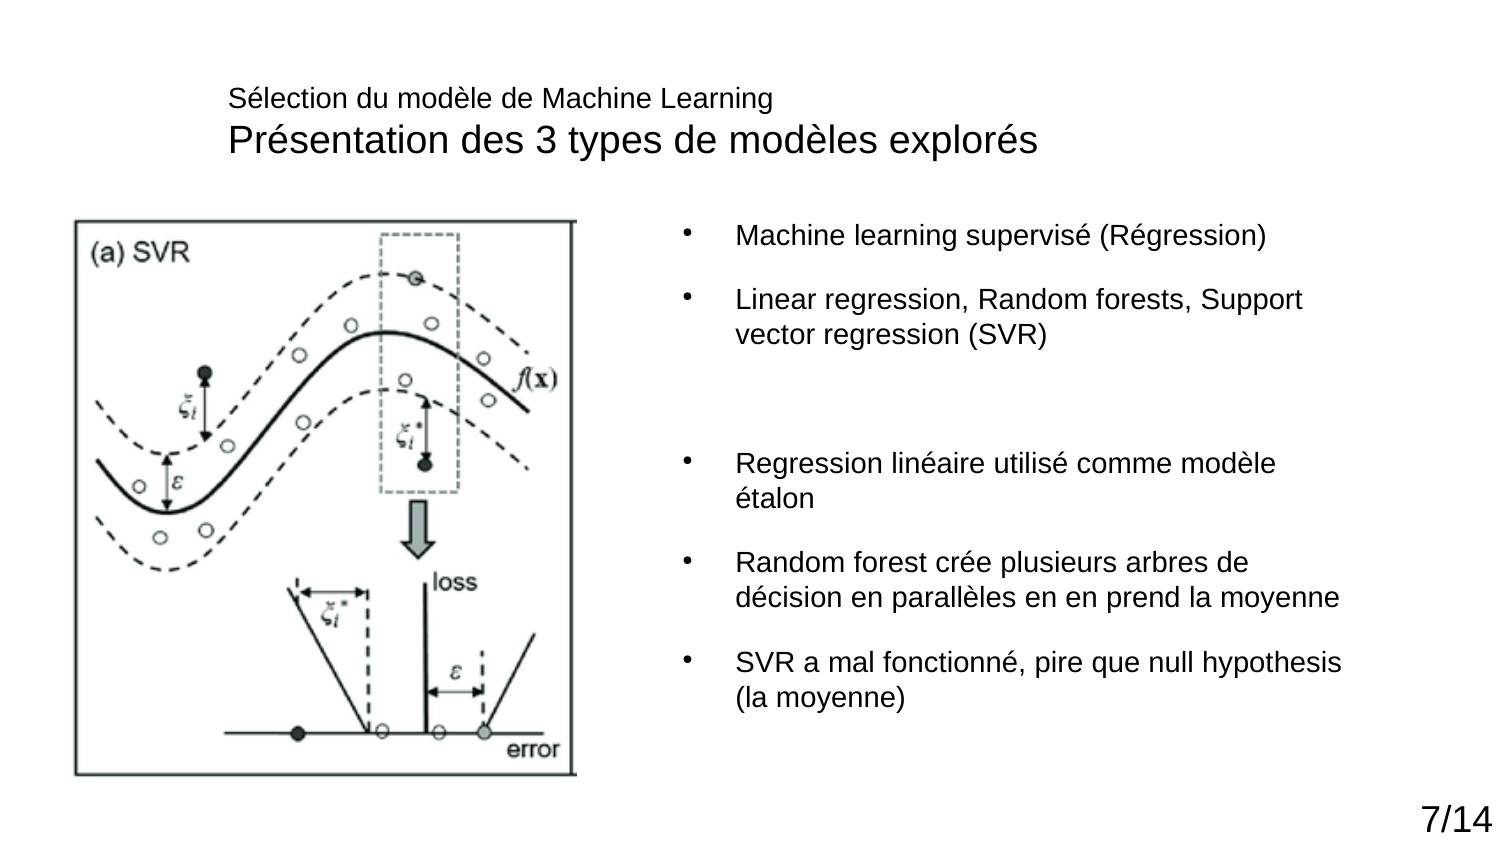

# Sélection du modèle de Machine Learning Présentation des 3 types de modèles explorés
Machine learning supervisé (Régression)
Linear regression, Random forests, Support vector regression (SVR)
Regression linéaire utilisé comme modèle étalon
Random forest crée plusieurs arbres de décision en parallèles en en prend la moyenne
SVR a mal fonctionné, pire que null hypothesis (la moyenne)
7/14